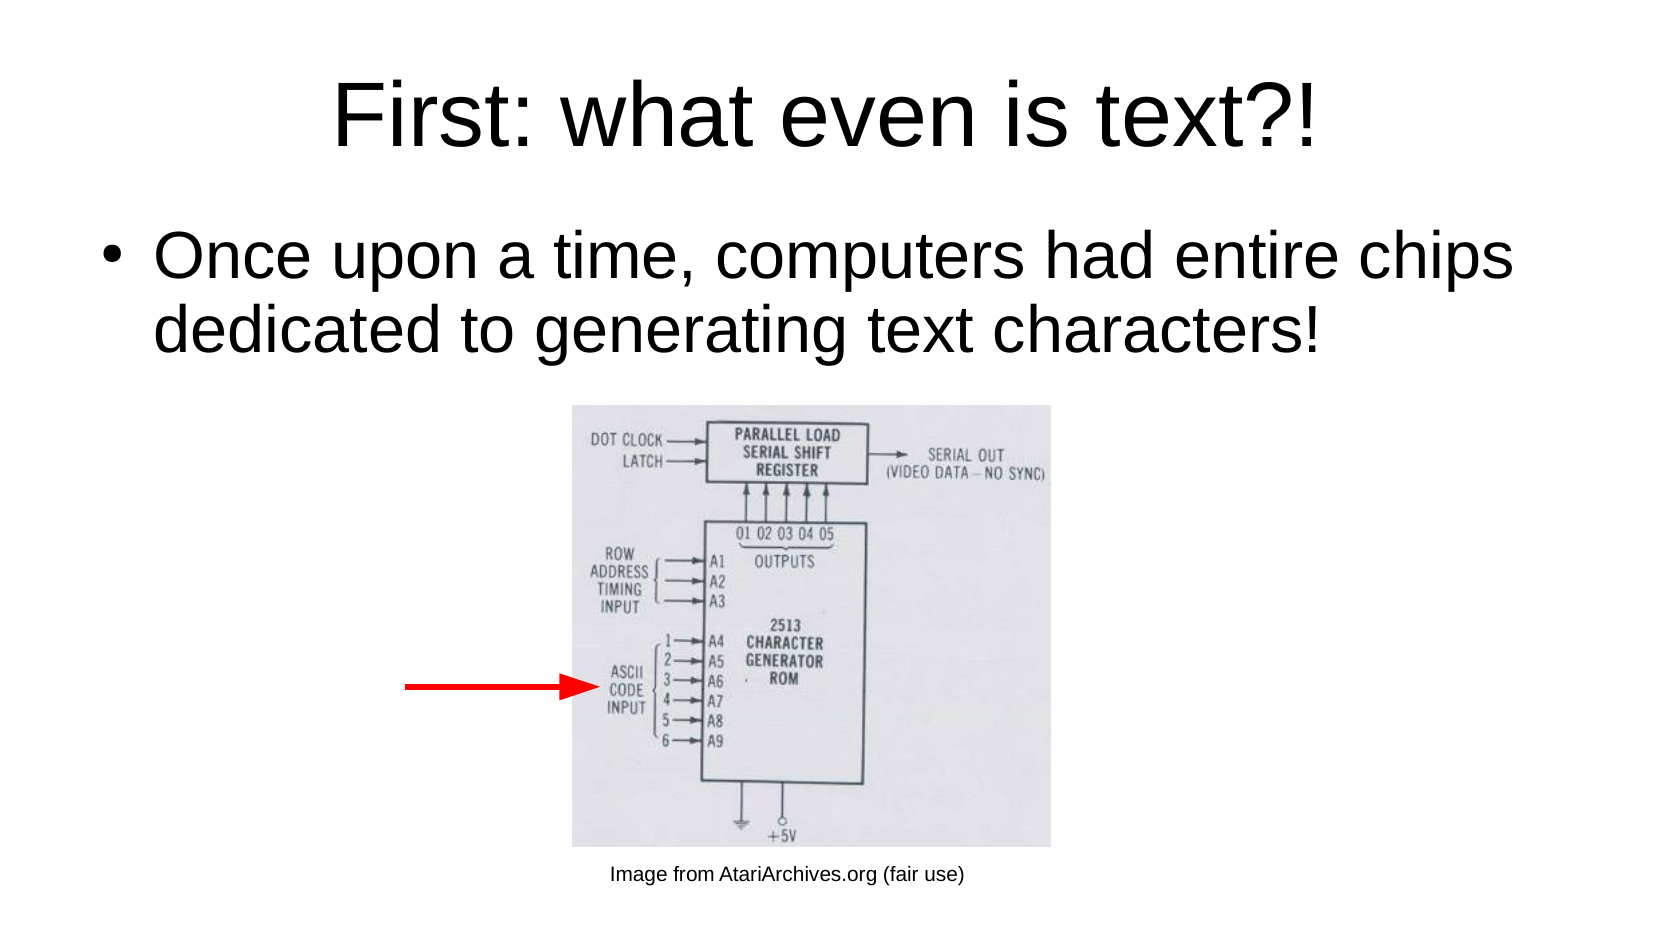

# First: what even is text?!
Once upon a time, computers had entire chips dedicated to generating text characters!
Image from AtariArchives.org (fair use)